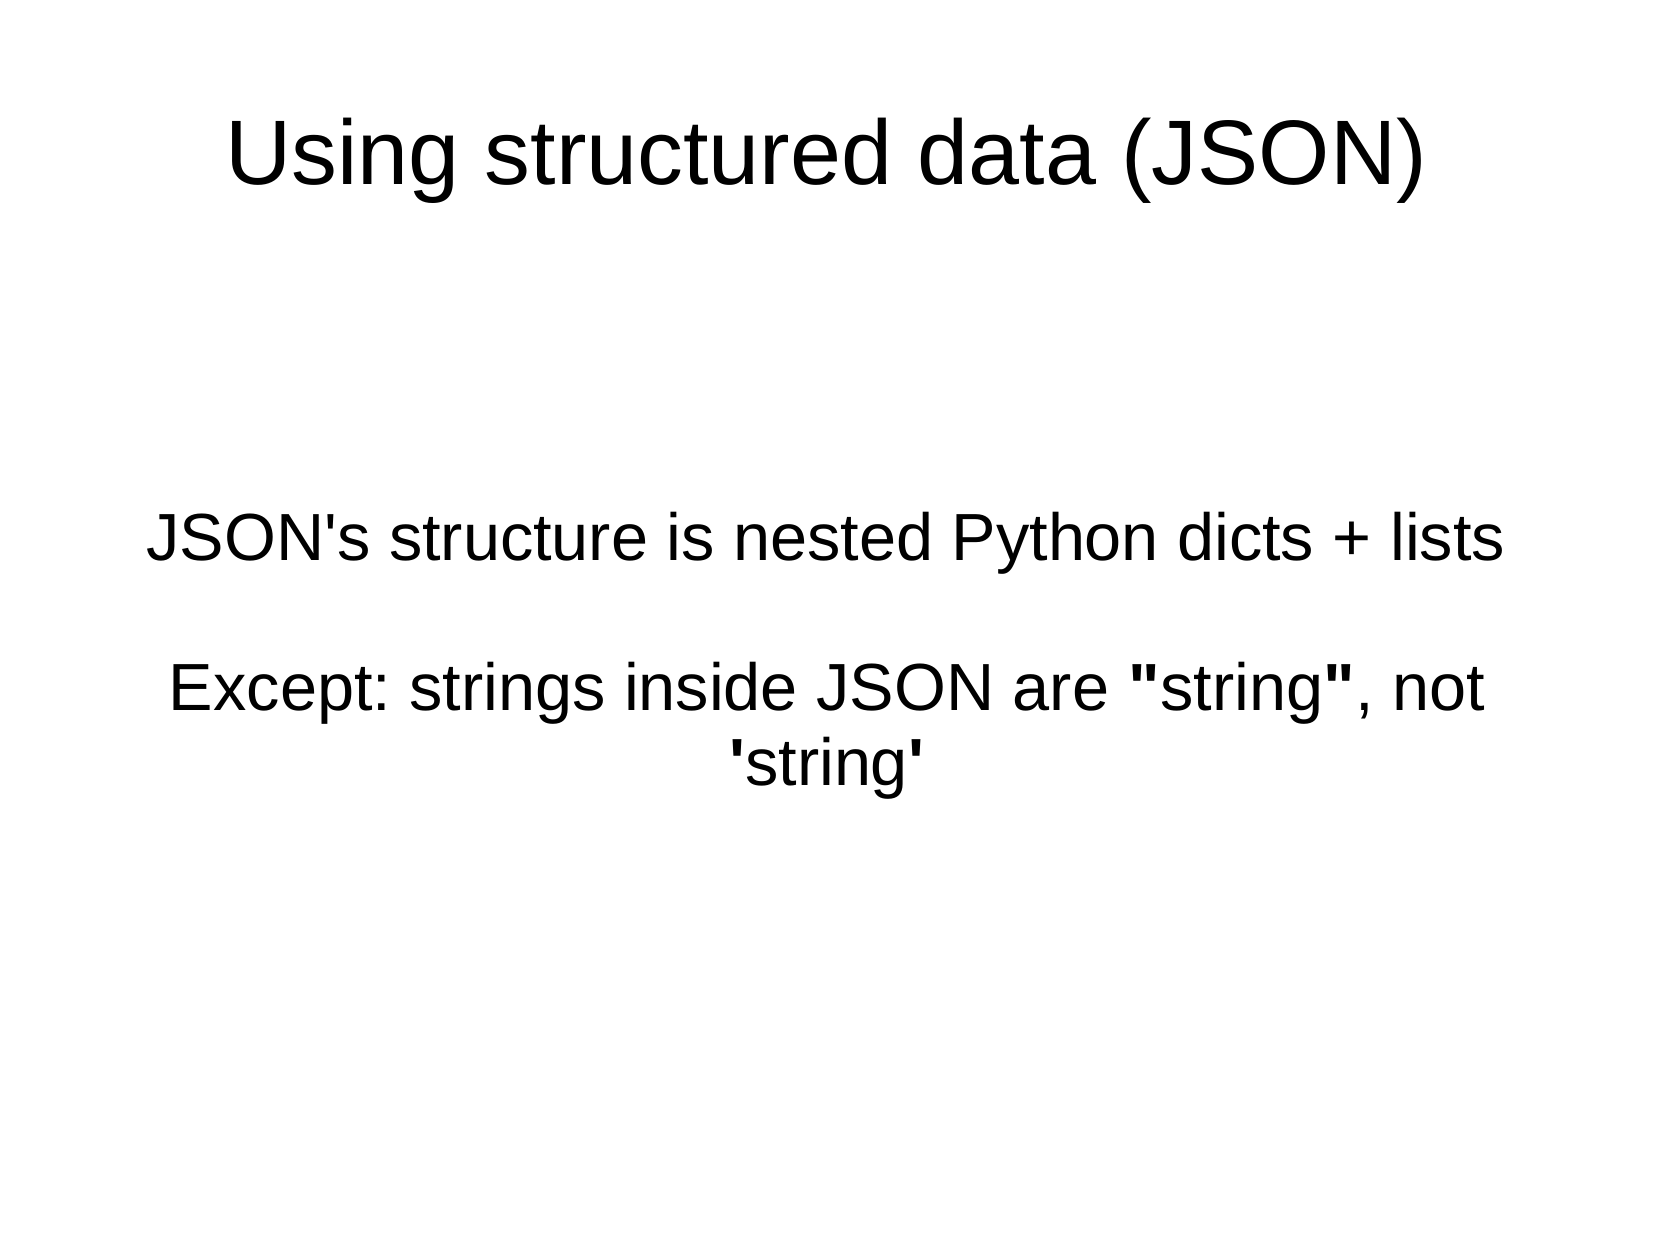

Using structured data (JSON)
# JSON's structure is nested Python dicts + lists
Except: strings inside JSON are "string", not 'string'